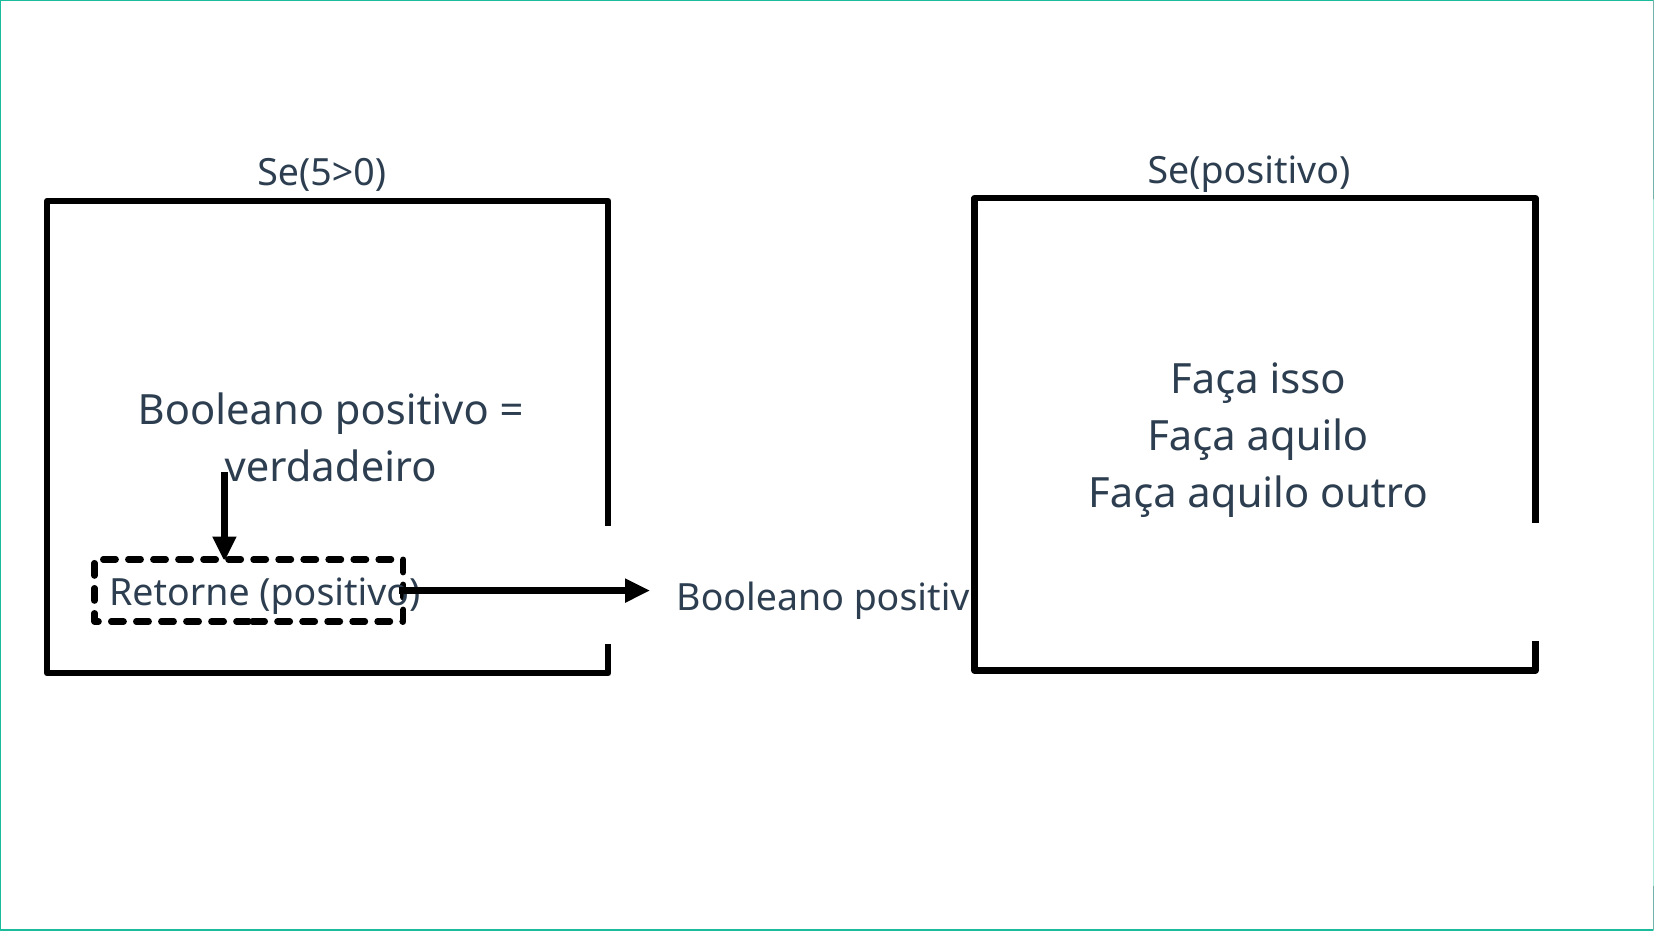

Se(positivo)
Se(5>0)
Faça isso
Faça aquilo
Faça aquilo outro
Booleano positivo = verdadeiro
Retorne (positivo)
Booleano positivo